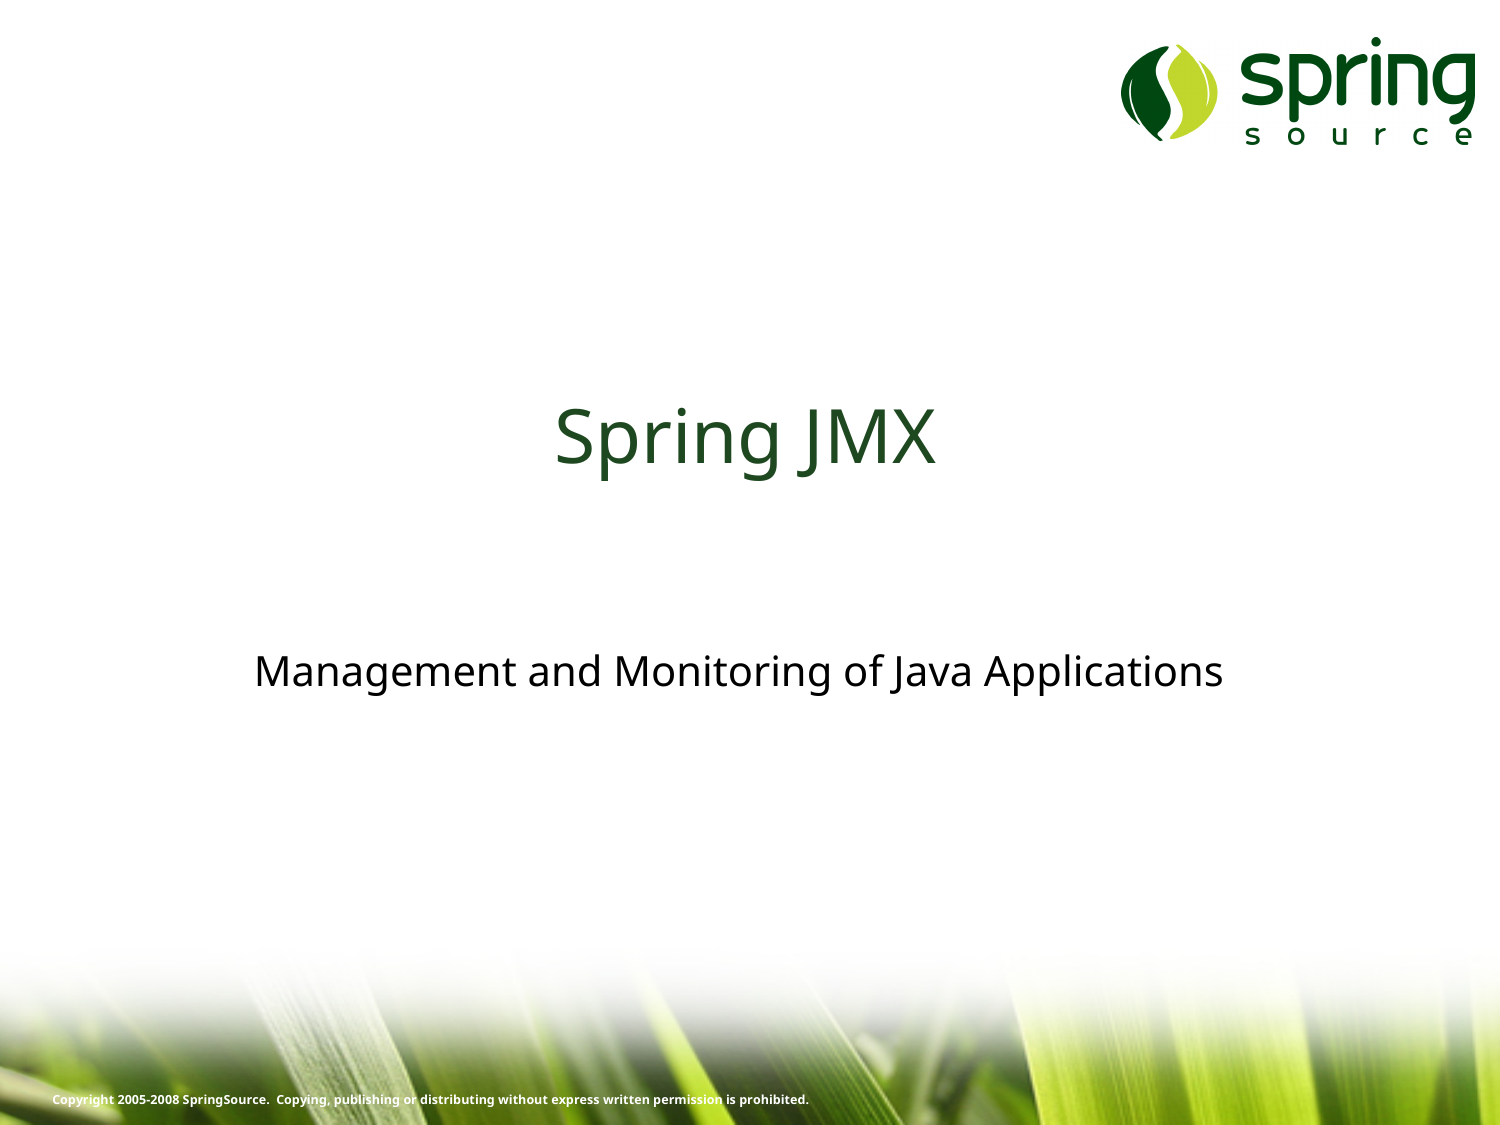

# Spring JMX
Management and Monitoring of Java Applications